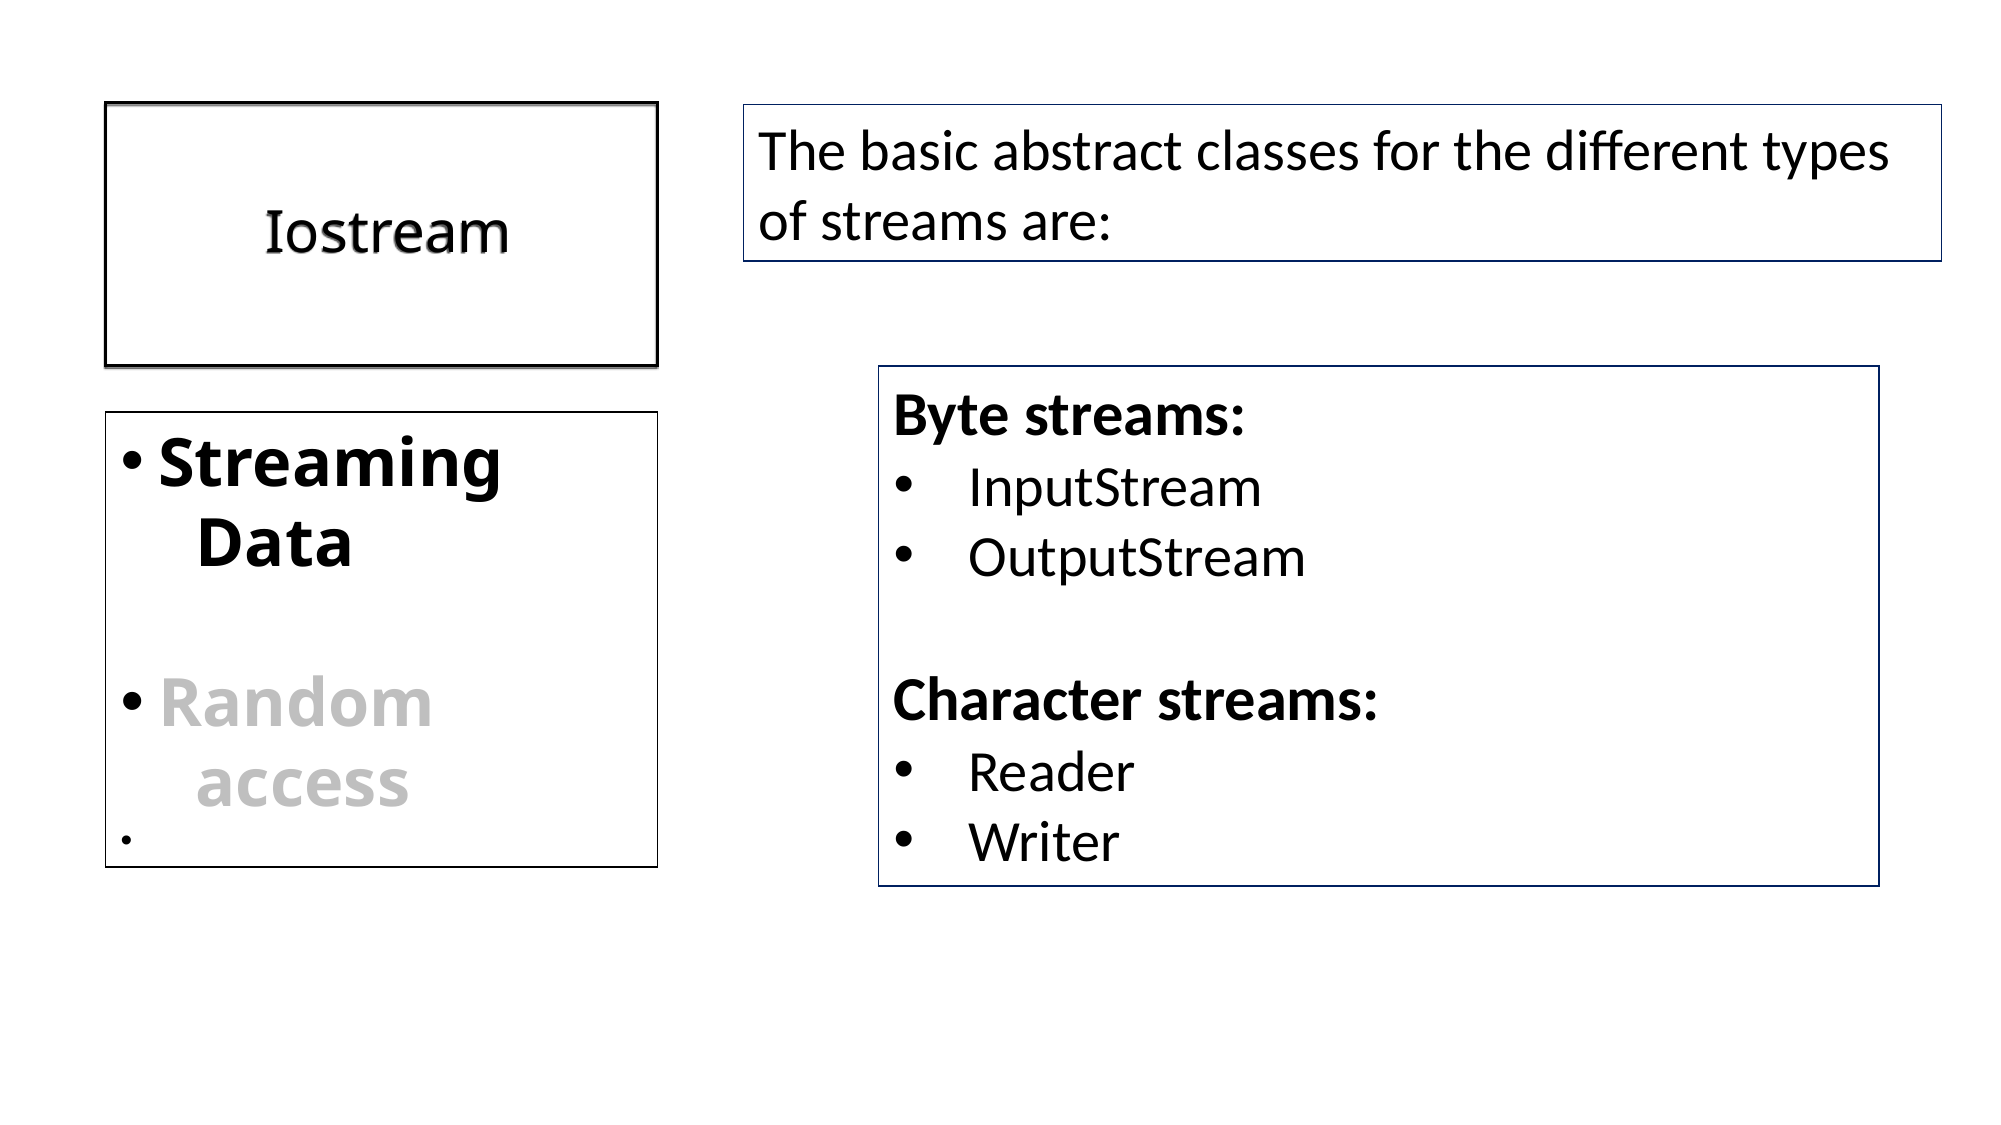

# Iostream
The basic abstract classes for the different types of streams are:
Byte streams:
InputStream
OutputStream
Character streams:
Reader
Writer
Streaming Data
Random access